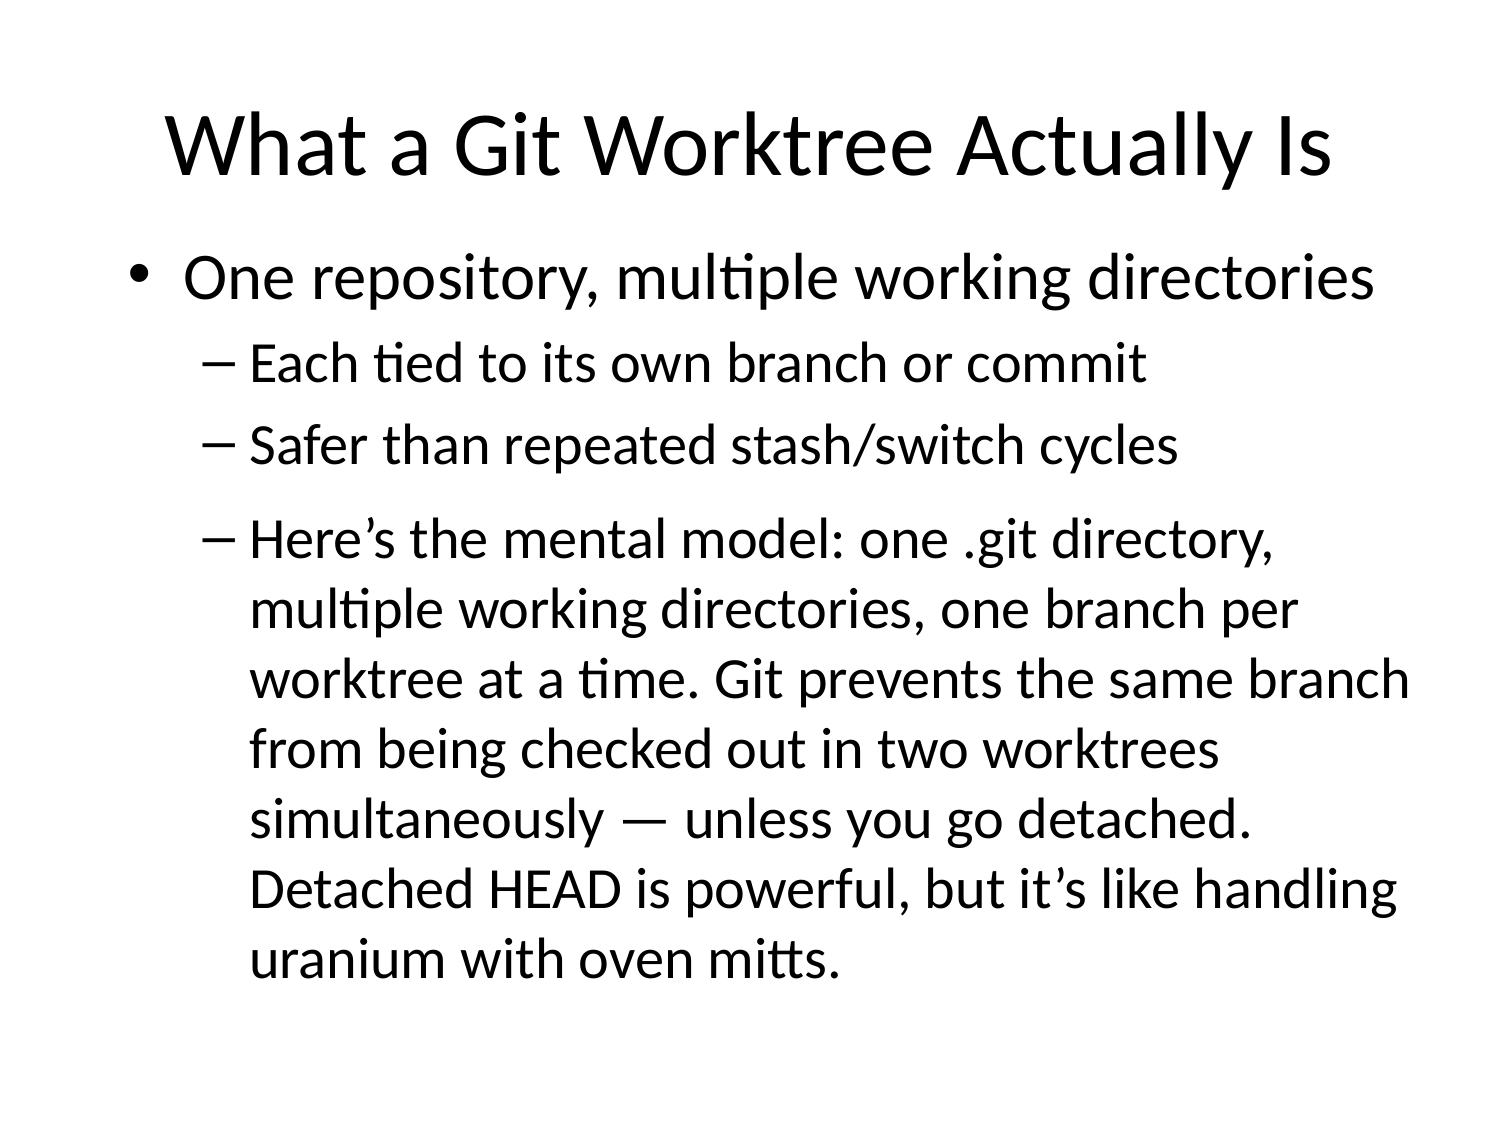

# What a Git Worktree Actually Is
One repository, multiple working directories
Each tied to its own branch or commit
Safer than repeated stash/switch cycles
Here’s the mental model: one .git directory, multiple working directories, one branch per worktree at a time. Git prevents the same branch from being checked out in two worktrees simultaneously — unless you go detached. Detached HEAD is powerful, but it’s like handling uranium with oven mitts.